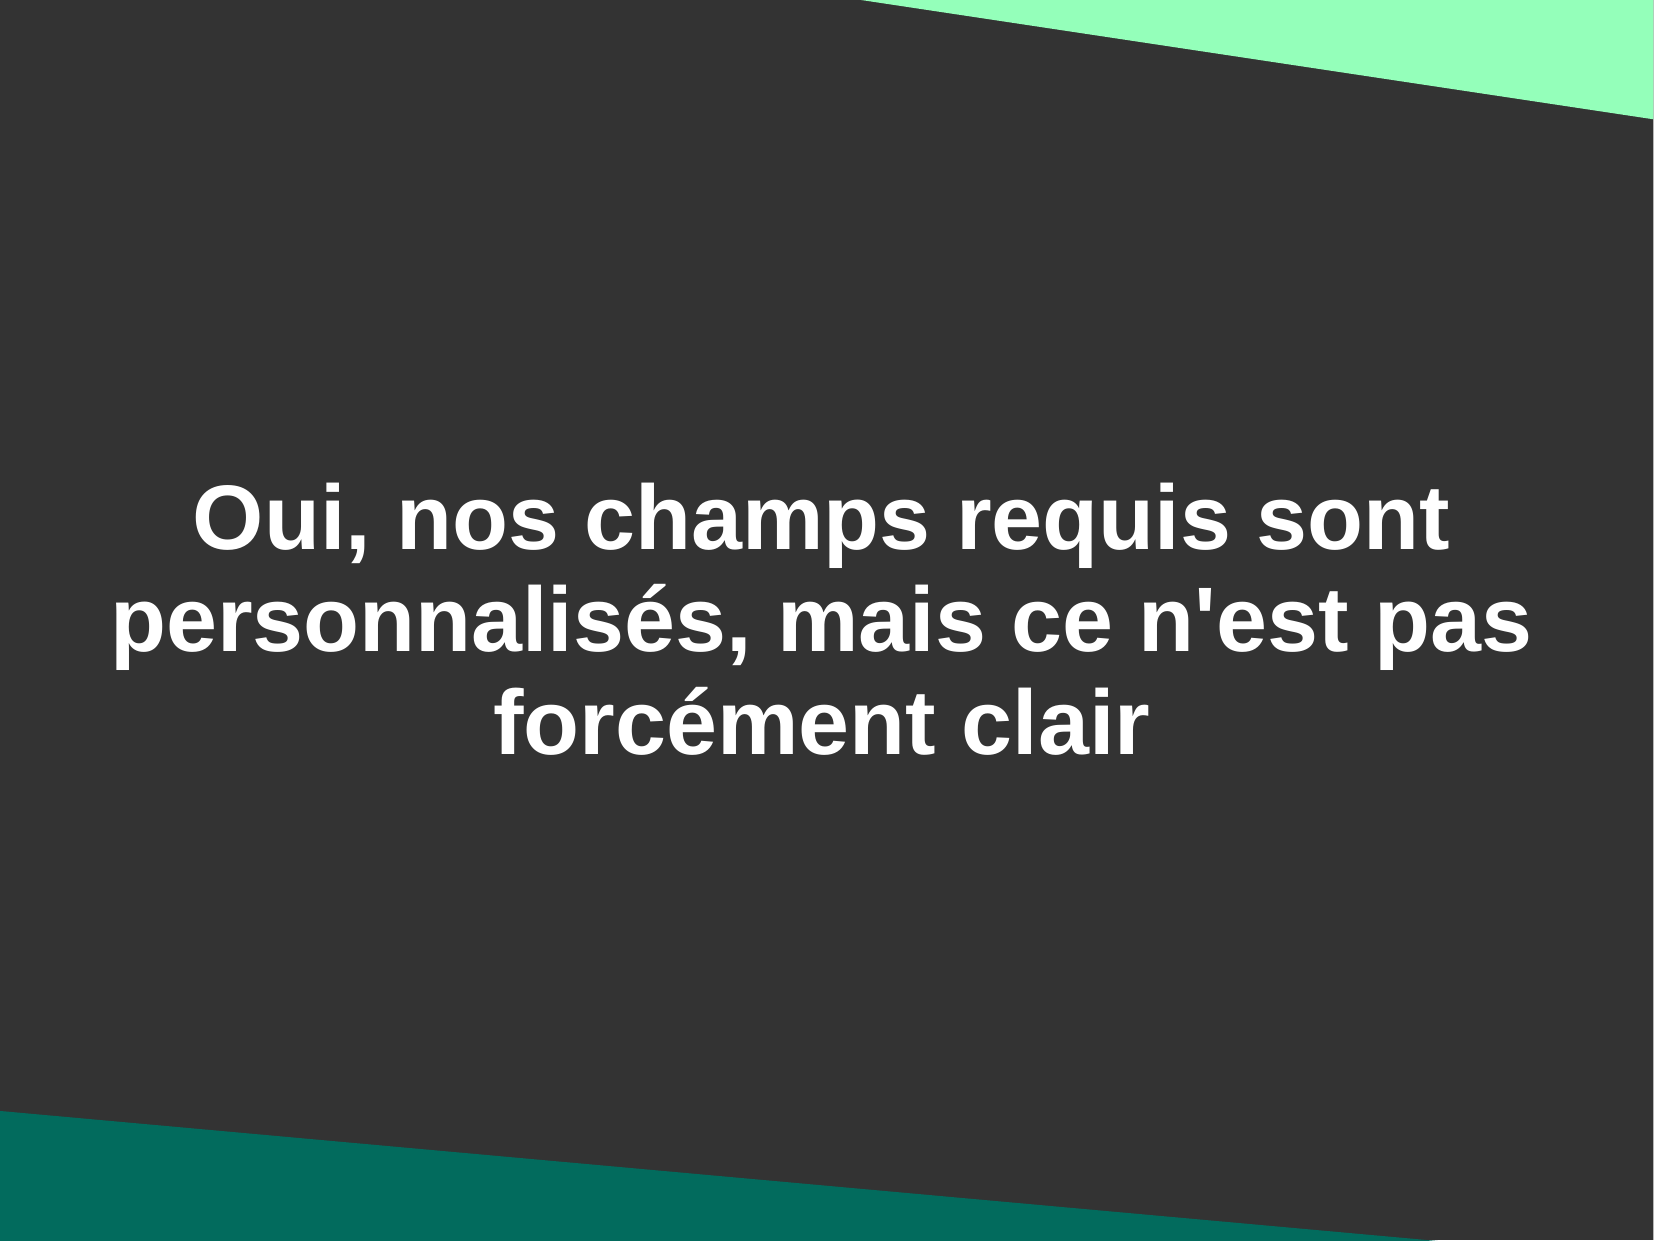

# Oui, nos champs requis sont personnalisés, mais ce n'est pas forcément clair